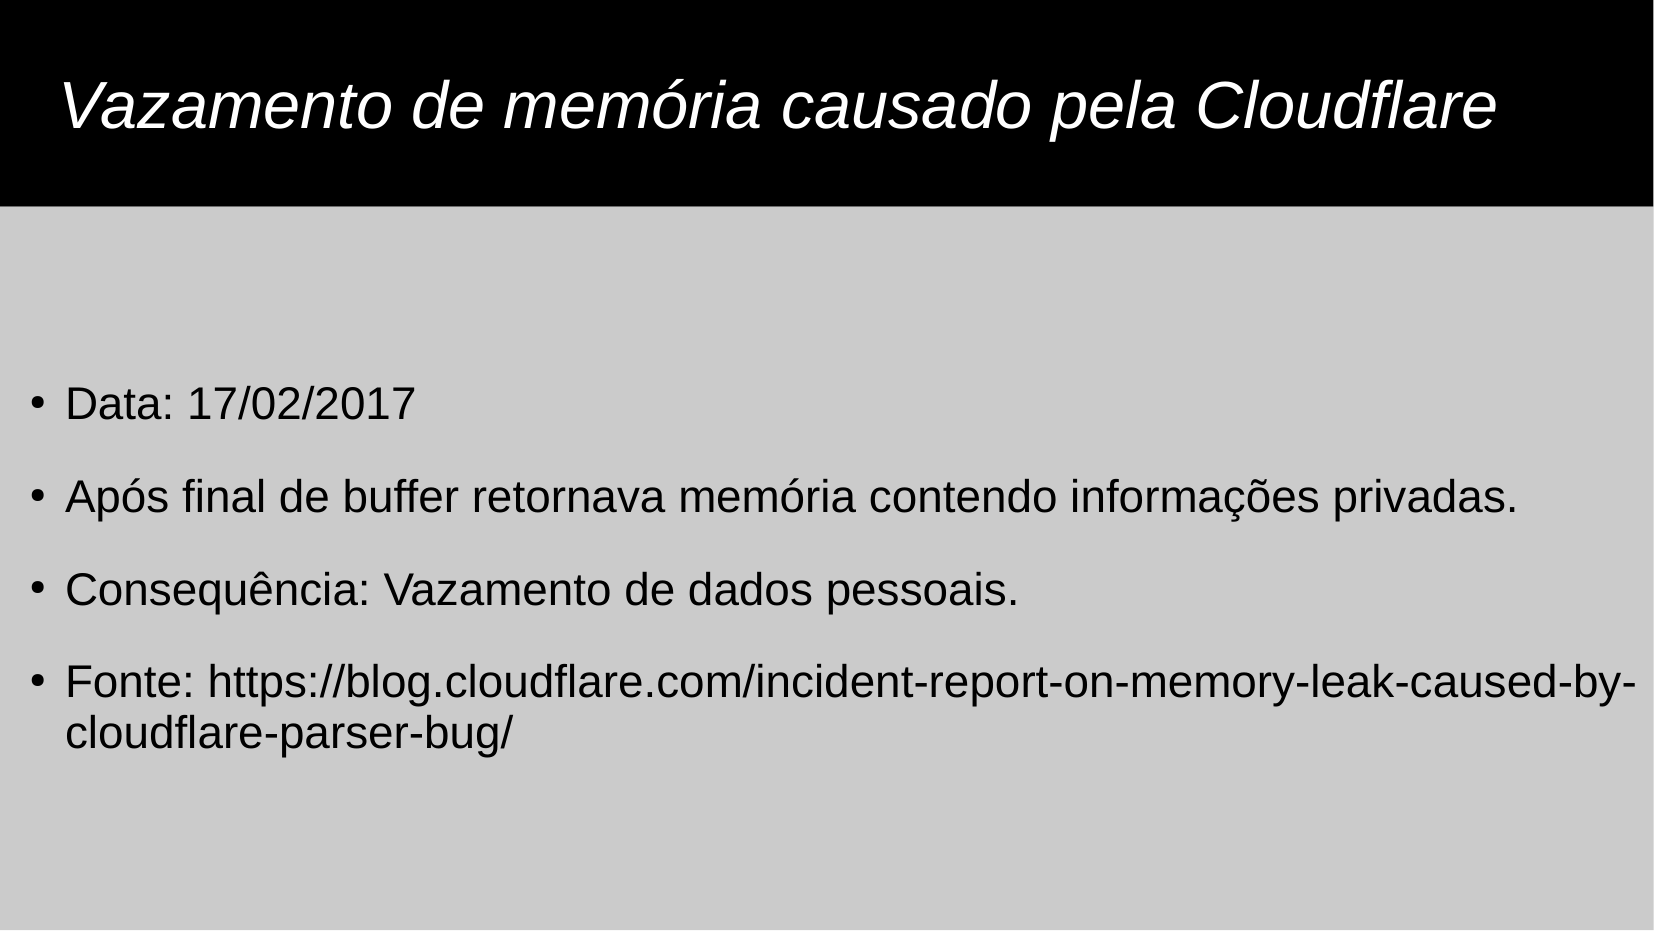

# Vazamento de memória causado pela Cloudflare
Data: 17/02/2017
Após final de buffer retornava memória contendo informações privadas.
Consequência: Vazamento de dados pessoais.
Fonte: https://blog.cloudflare.com/incident-report-on-memory-leak-caused-by-cloudflare-parser-bug/